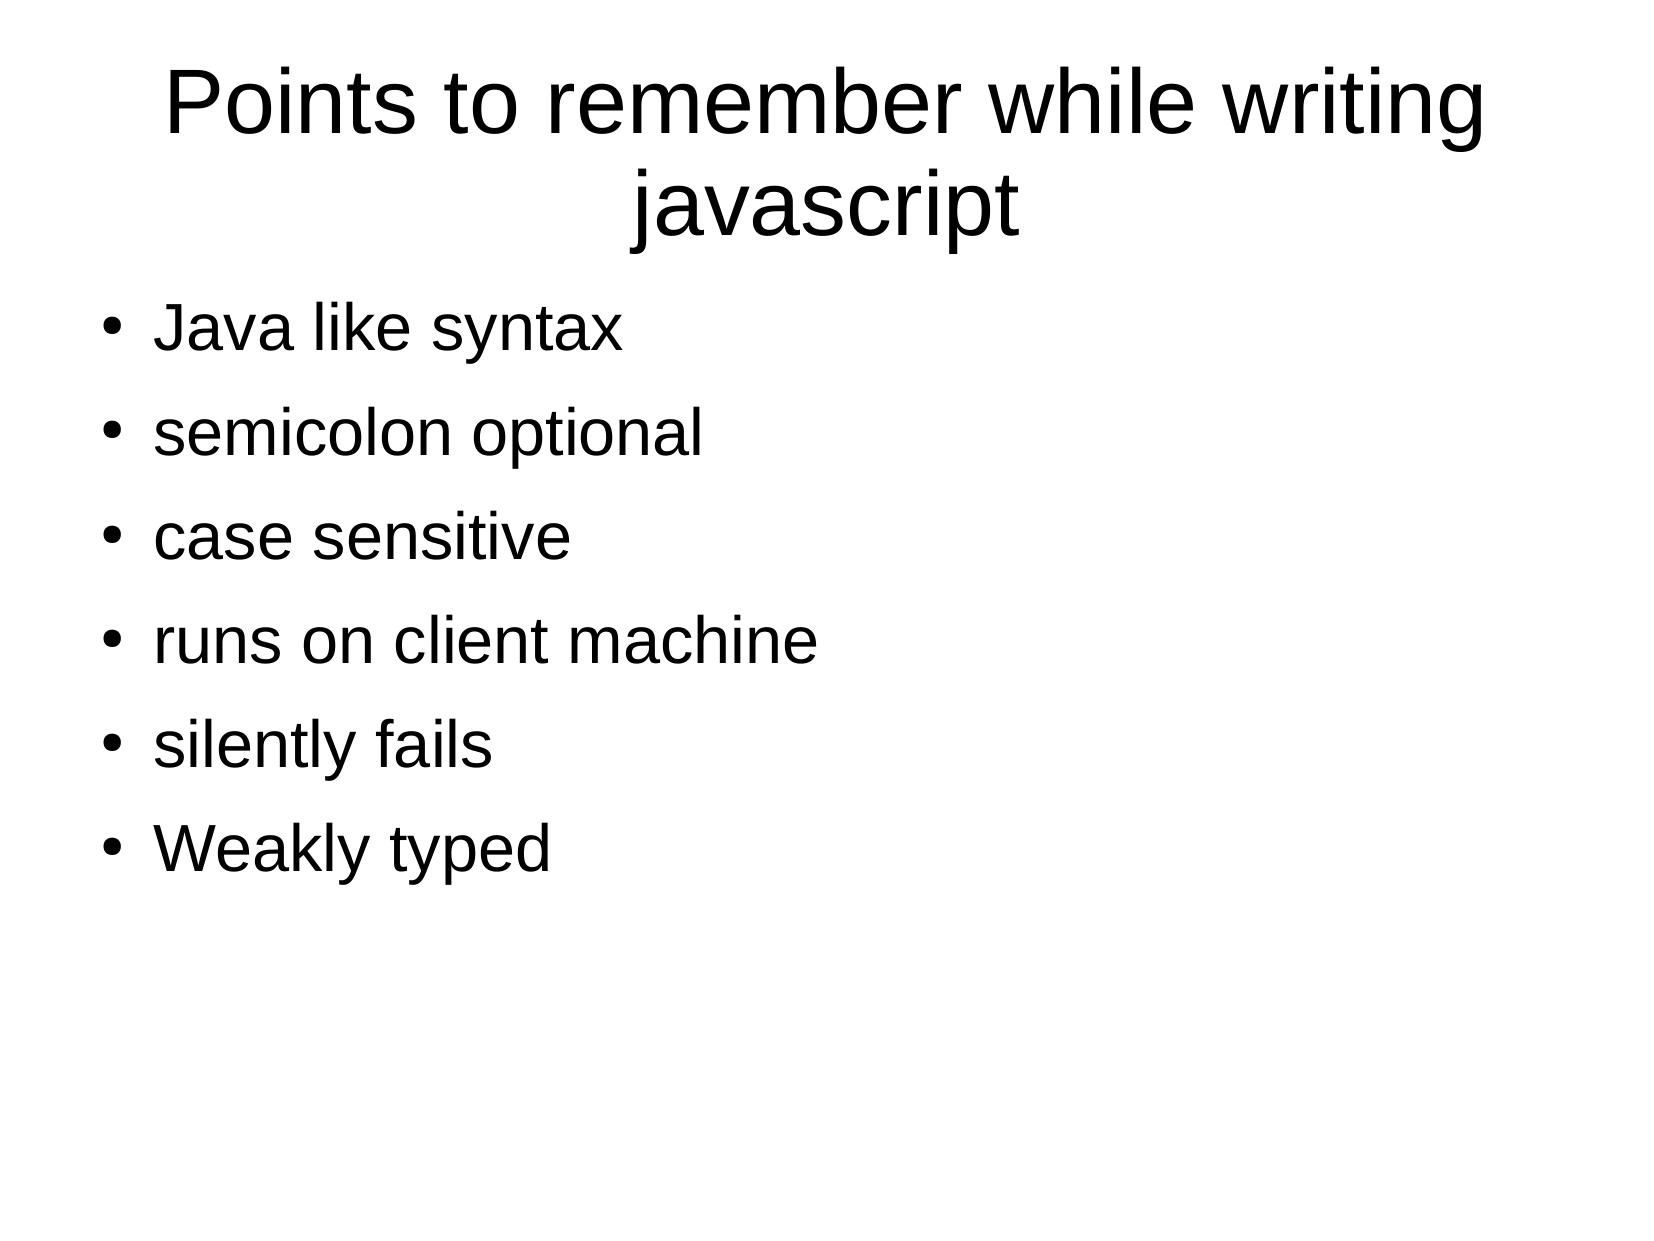

# Points to remember while writing javascript
Java like syntax
semicolon optional
case sensitive
runs on client machine
silently fails
Weakly typed